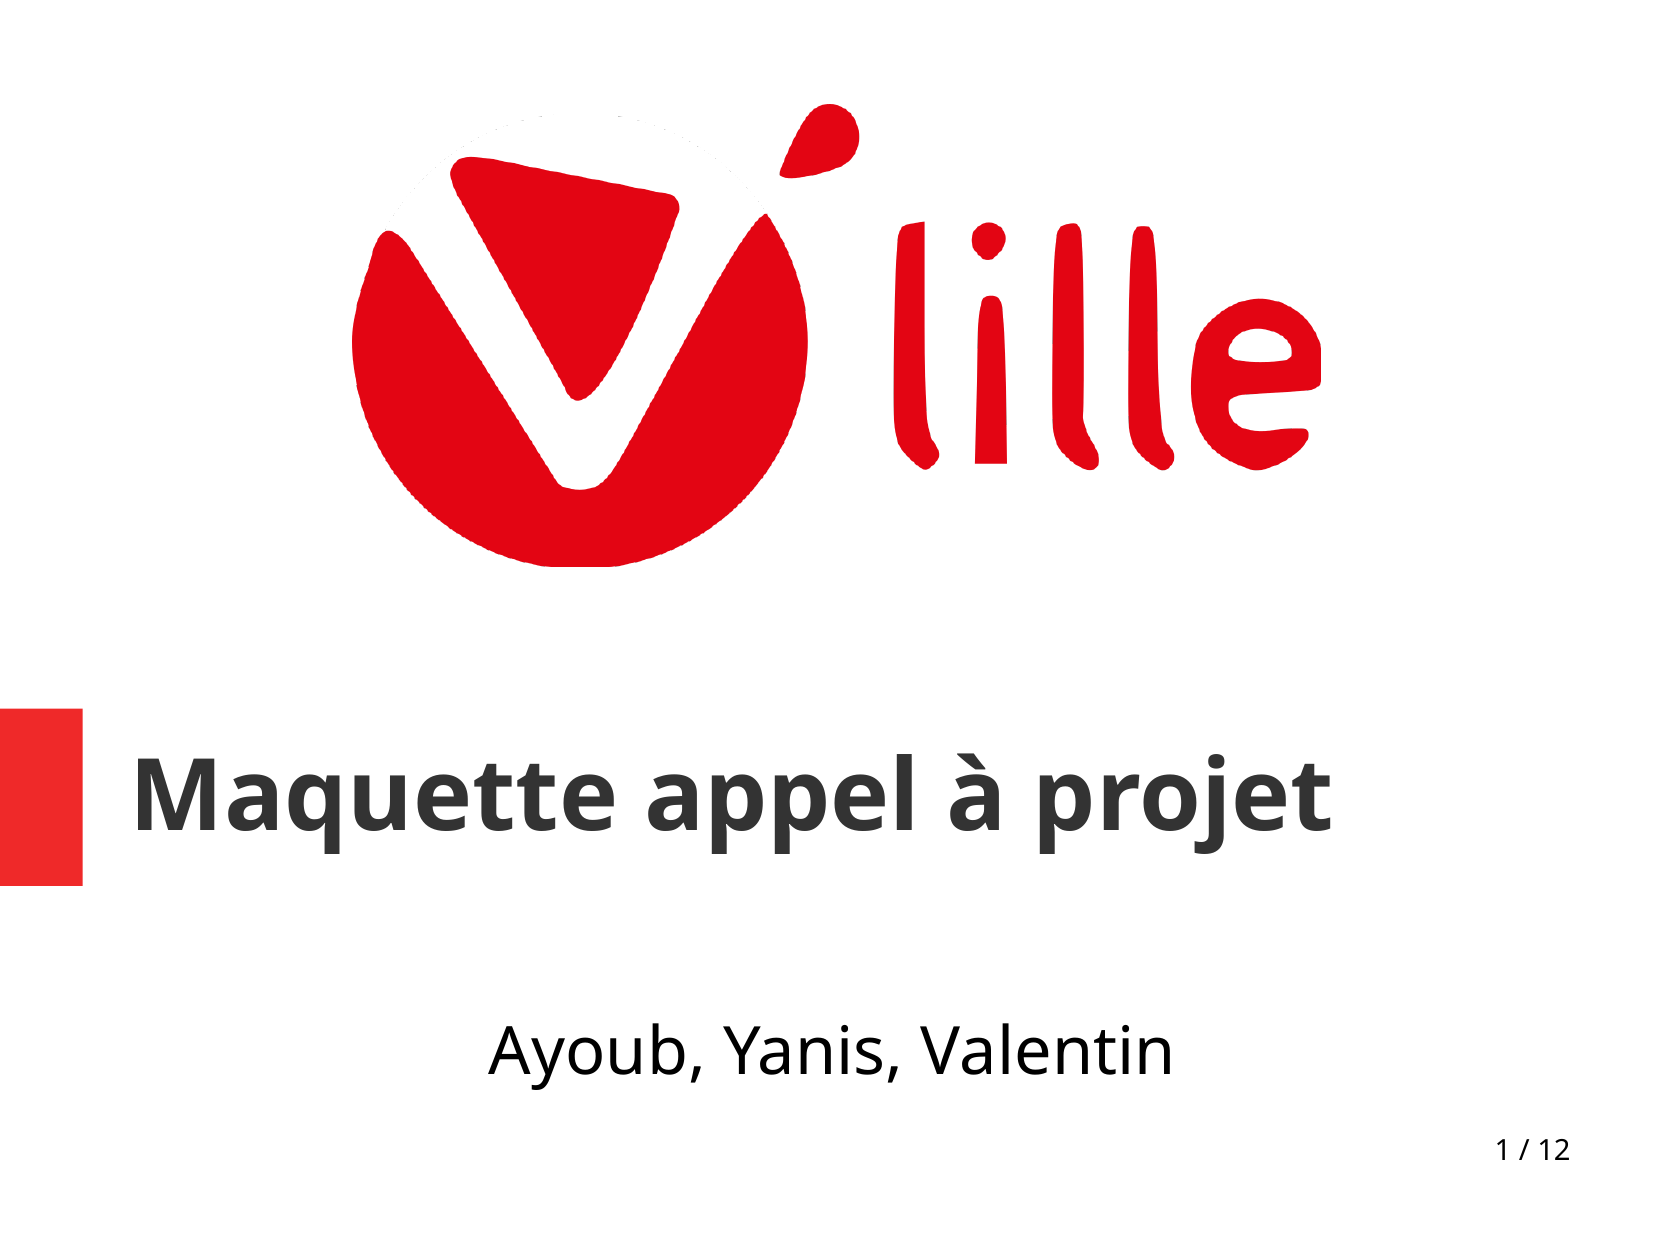

# Maquette appel à projet
Ayoub, Yanis, Valentin
1